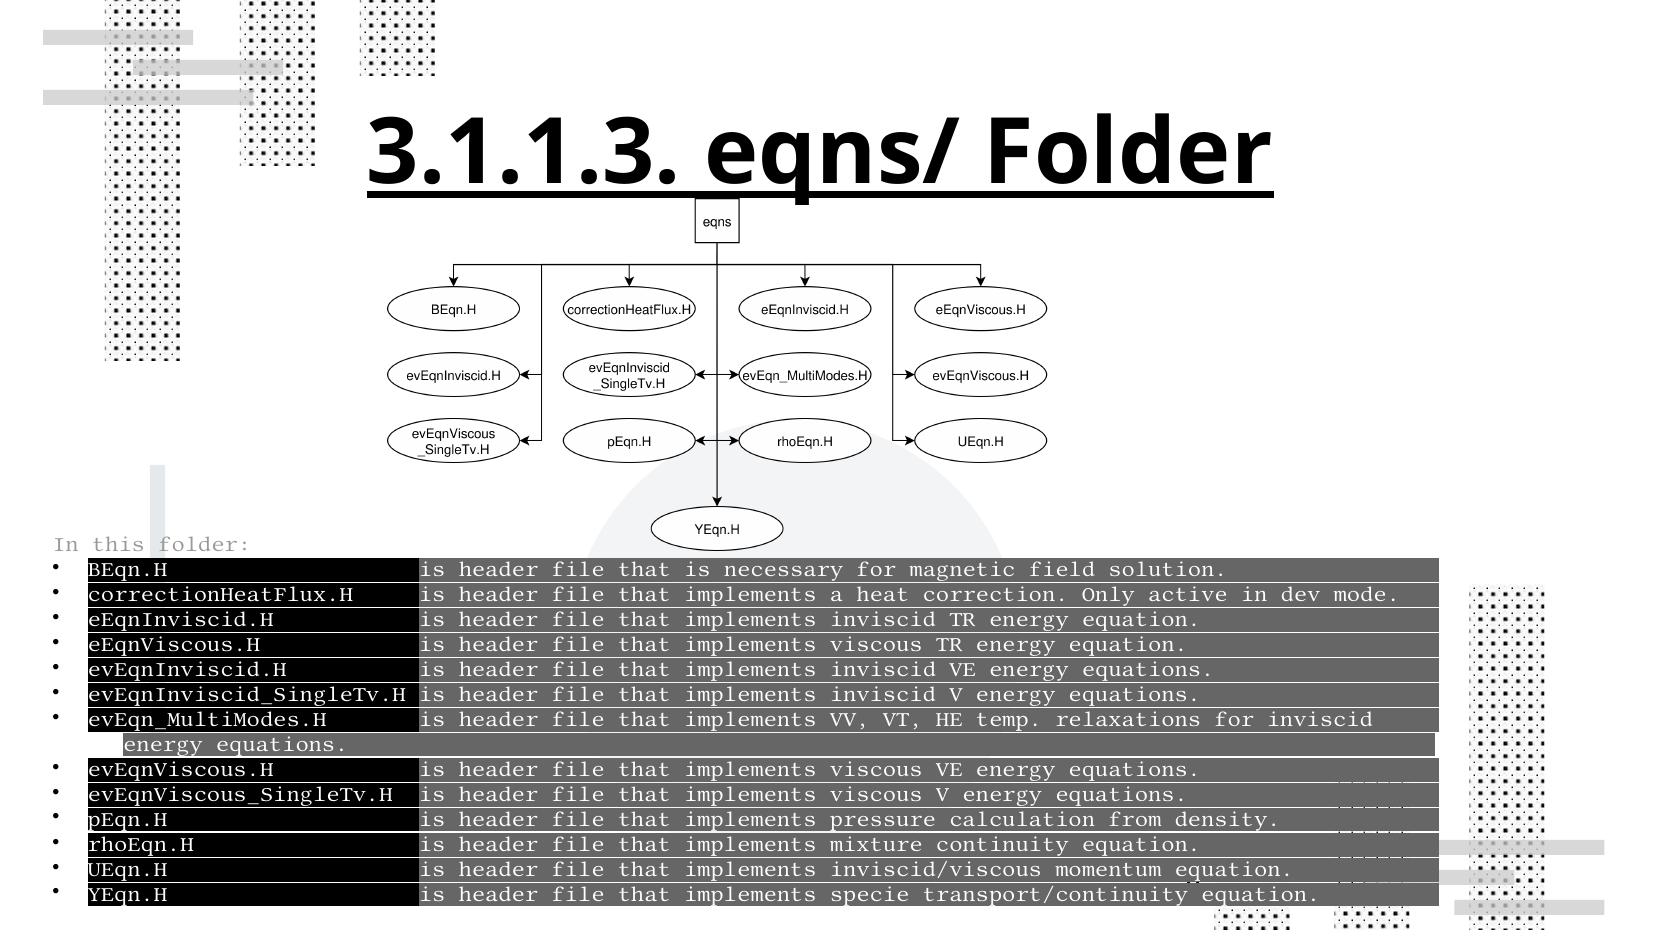

# 3.1.1.3. eqns/ Folder
In this folder:
BEqn.H is header file that is necessary for magnetic field solution.
correctionHeatFlux.H is header file that implements a heat correction. Only active in dev mode.
eEqnInviscid.H is header file that implements inviscid TR energy equation.
eEqnViscous.H is header file that implements viscous TR energy equation.
evEqnInviscid.H is header file that implements inviscid VE energy equations.
evEqnInviscid_SingleTv.H is header file that implements inviscid V energy equations.
evEqn_MultiModes.H is header file that implements VV, VT, HE temp. relaxations for inviscid energy equations.
evEqnViscous.H is header file that implements viscous VE energy equations.
evEqnViscous_SingleTv.H is header file that implements viscous V energy equations.
pEqn.H is header file that implements pressure calculation from density.
rhoEqn.H is header file that implements mixture continuity equation.
UEqn.H is header file that implements inviscid/viscous momentum equation.
YEqn.H is header file that implements specie transport/continuity equation.
9